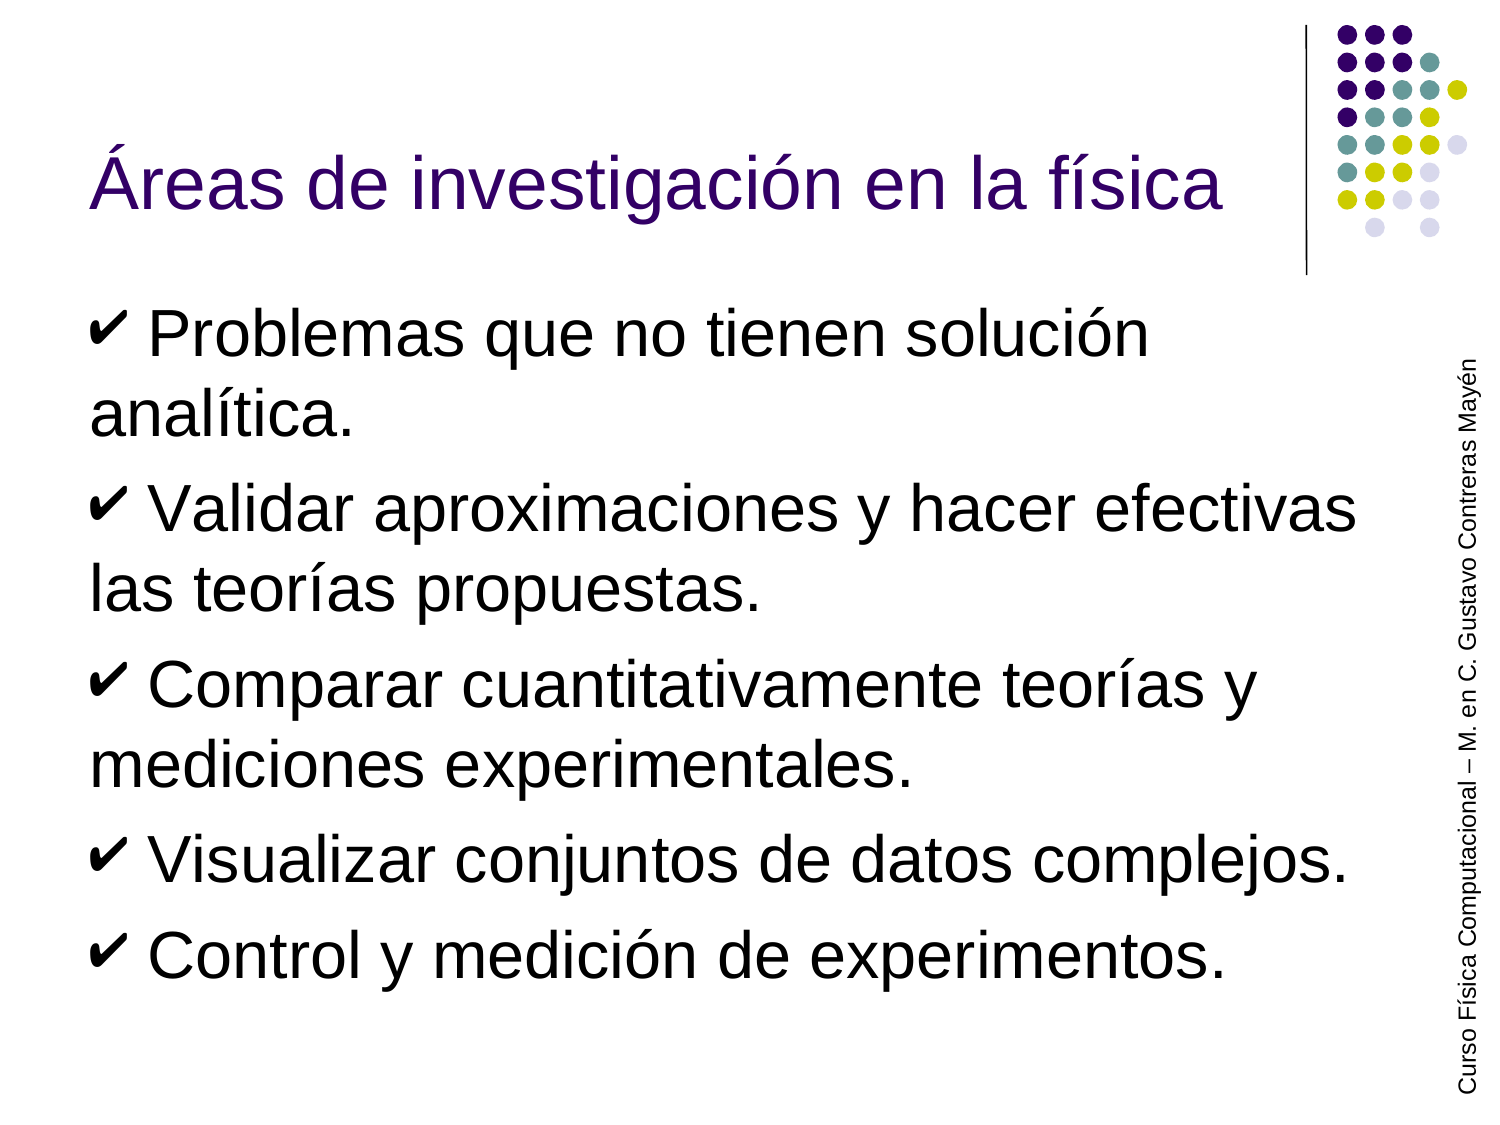

Áreas de investigación en la física
 Problemas que no tienen solución analítica.
 Validar aproximaciones y hacer efectivas las teorías propuestas.
 Comparar cuantitativamente teorías y mediciones experimentales.
 Visualizar conjuntos de datos complejos.
 Control y medición de experimentos.